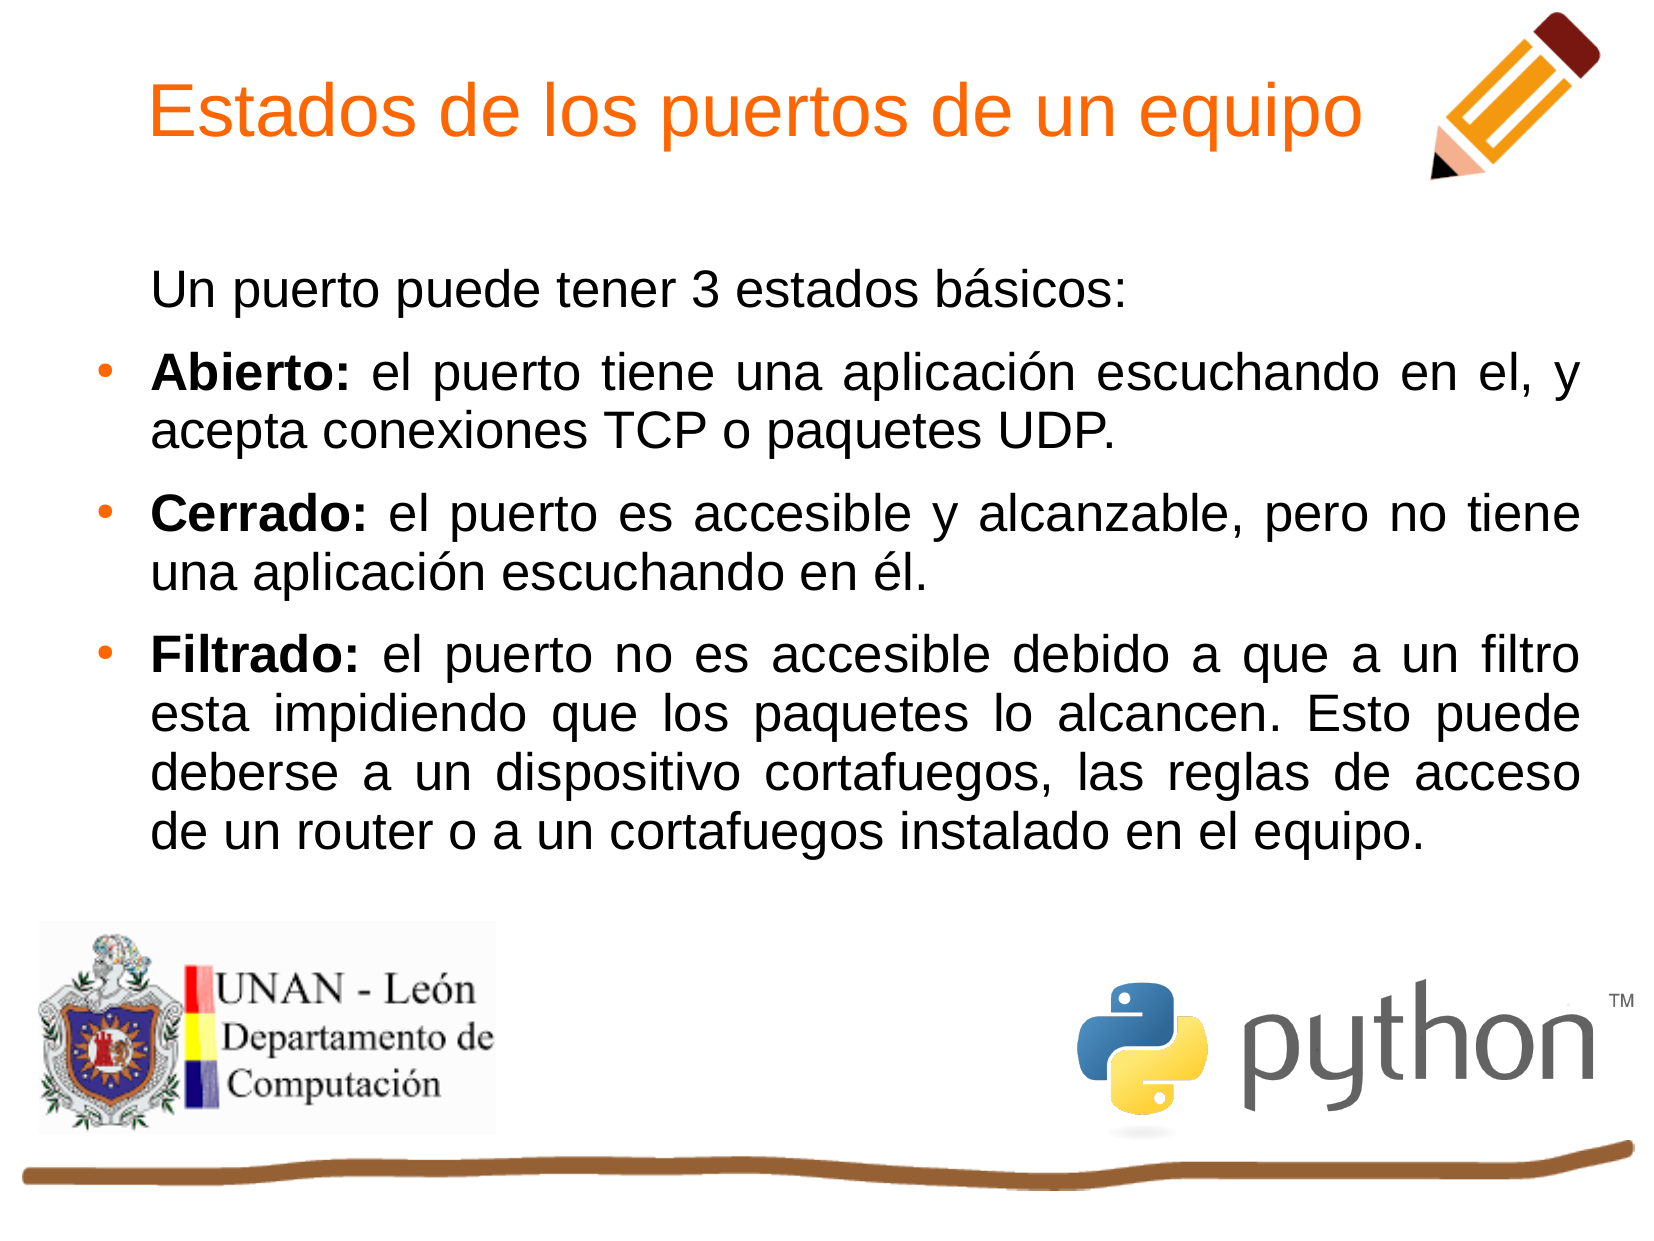

# Estados de los puertos de un equipo
Un puerto puede tener 3 estados básicos:
Abierto: el puerto tiene una aplicación escuchando en el, y acepta conexiones TCP o paquetes UDP.
Cerrado: el puerto es accesible y alcanzable, pero no tiene una aplicación escuchando en él.
Filtrado: el puerto no es accesible debido a que a un filtro esta impidiendo que los paquetes lo alcancen. Esto puede deberse a un dispositivo cortafuegos, las reglas de acceso de un router o a un cortafuegos instalado en el equipo.